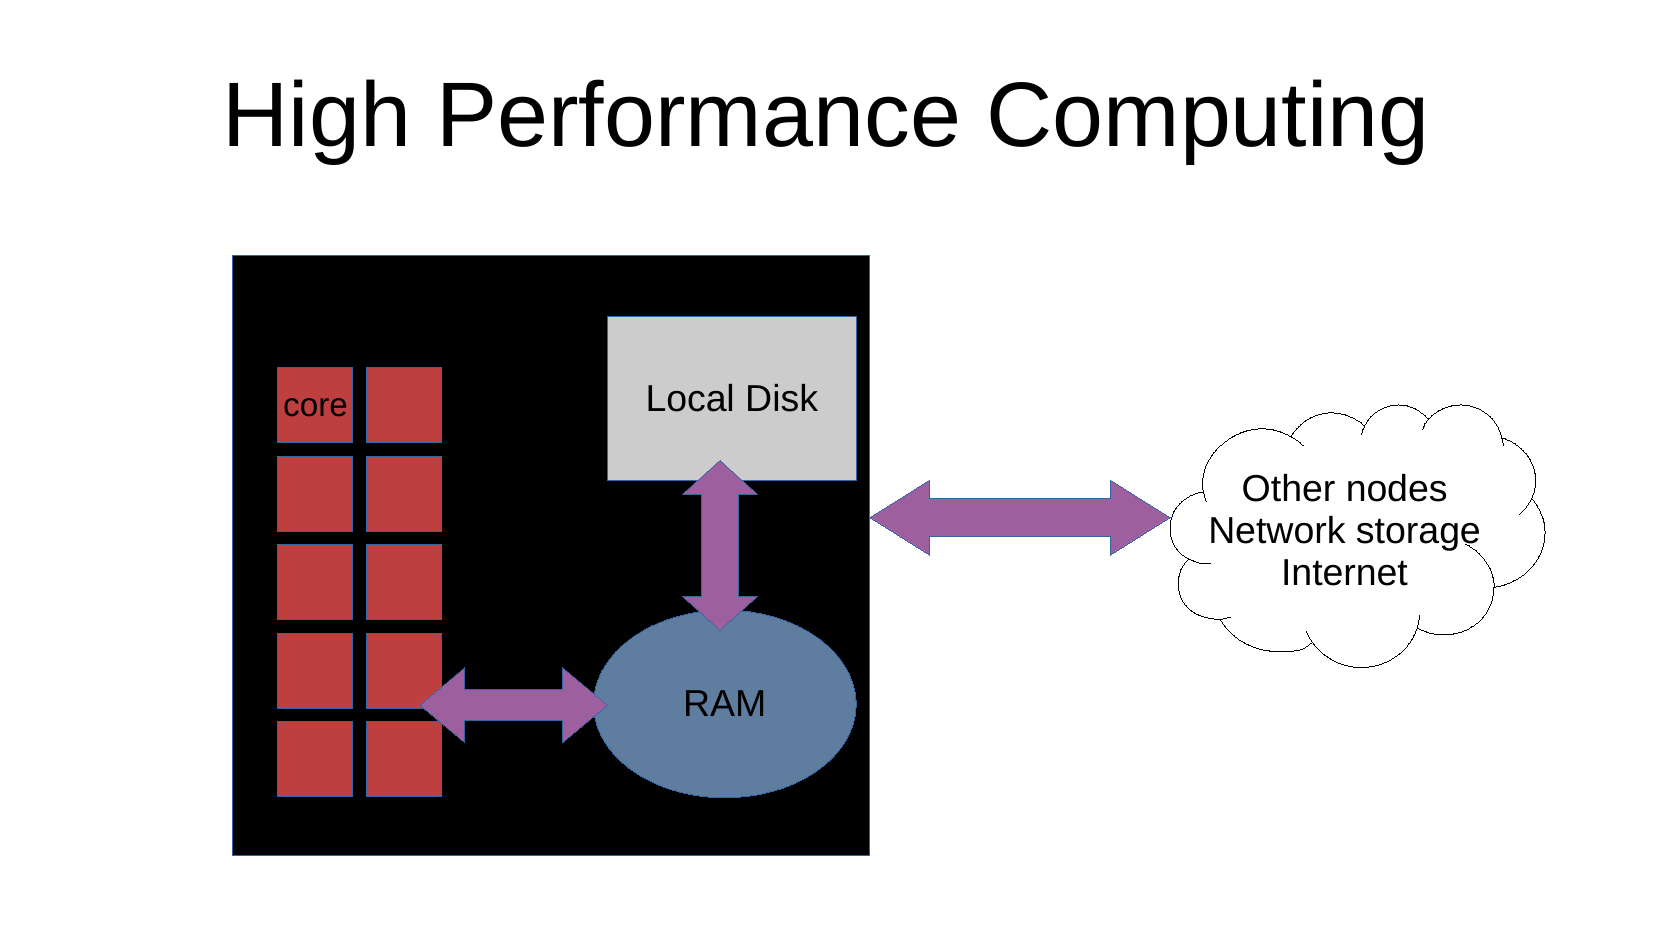

# High Performance Computing
Local Disk
core
Other nodes
Network storage
Internet
RAM